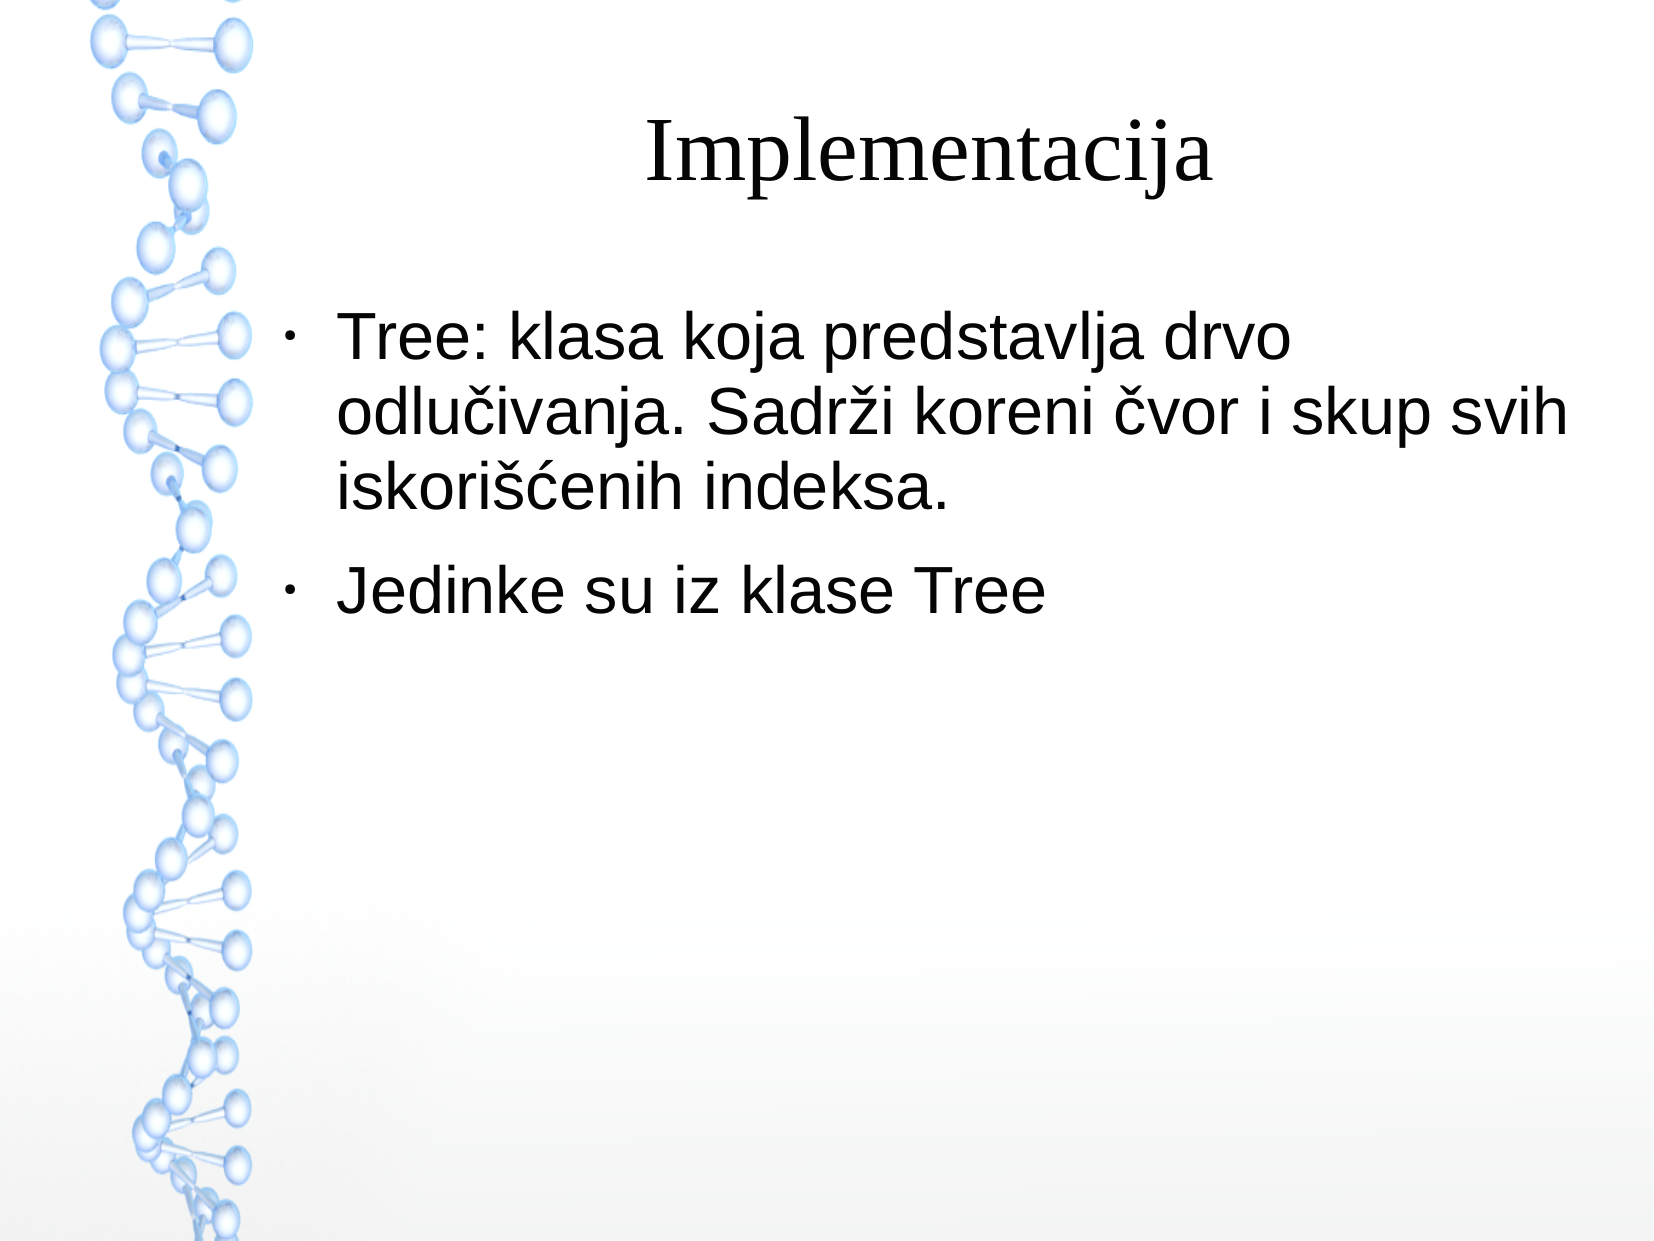

# Implementacija
Tree: klasa koja predstavlja drvo odlučivanja. Sadrži koreni čvor i skup svih iskorišćenih indeksa.
Jedinke su iz klase Tree